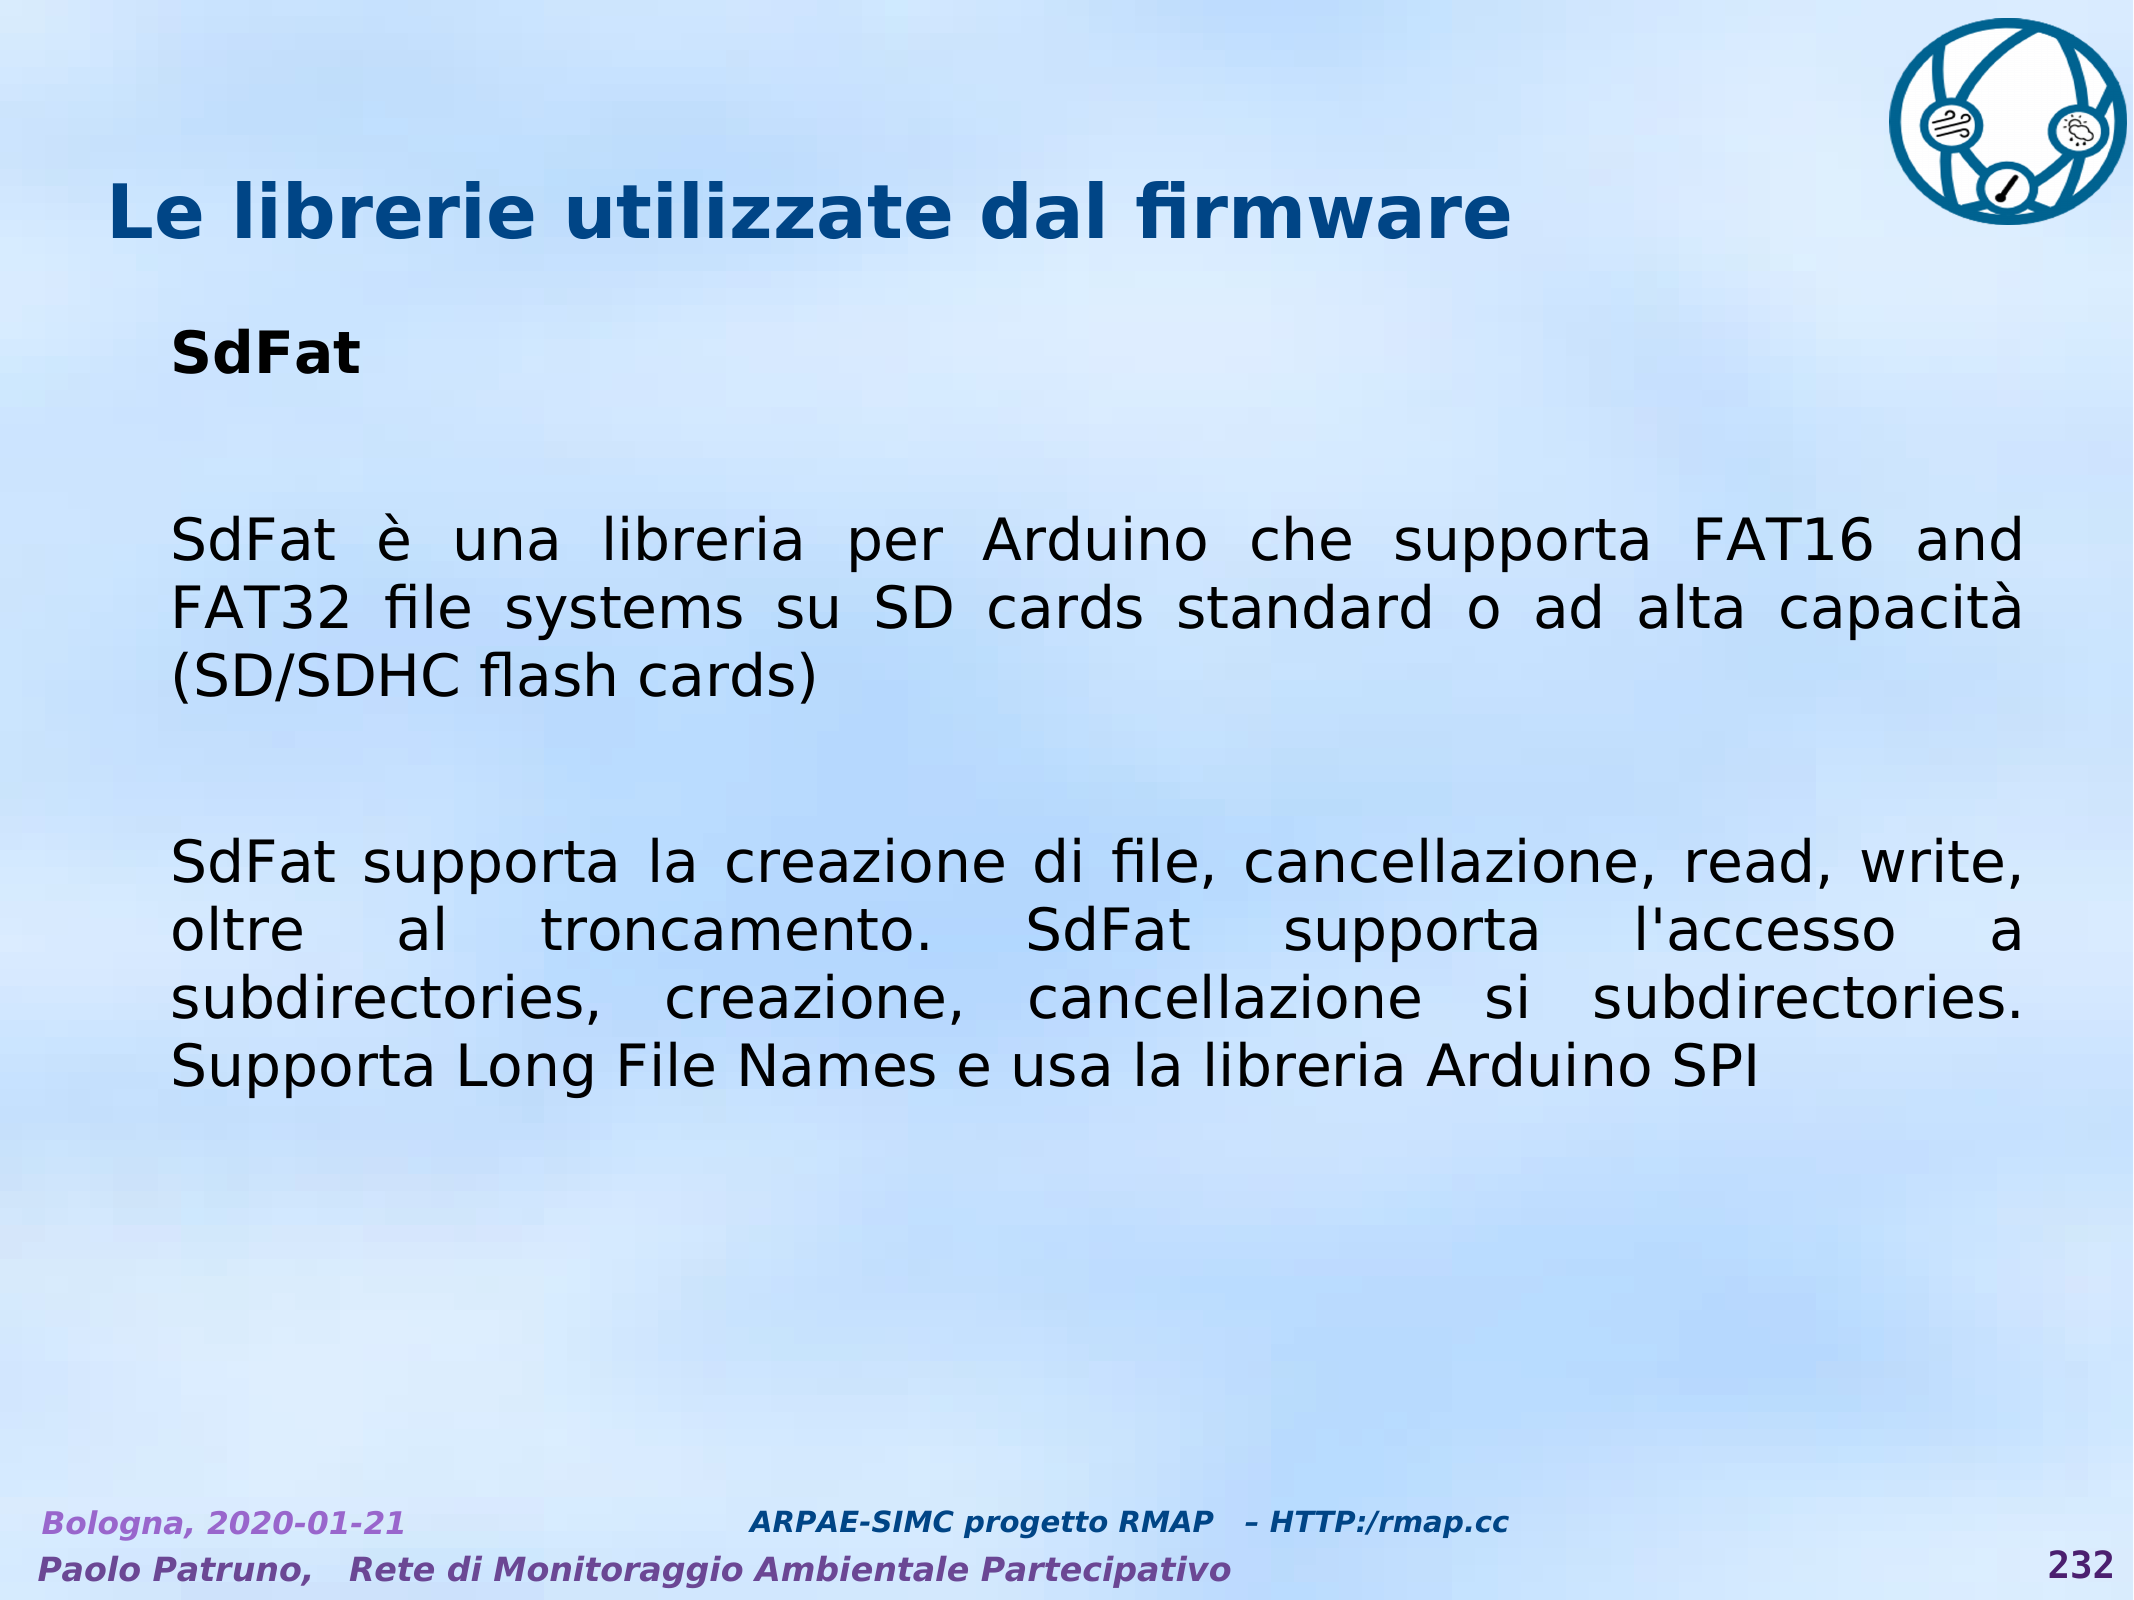

# Le librerie utilizzate dal firmware
SdFat
SdFat è una libreria per Arduino che supporta FAT16 and FAT32 file systems su SD cards standard o ad alta capacità (SD/SDHC flash cards)
SdFat supporta la creazione di file, cancellazione, read, write, oltre al troncamento. SdFat supporta l'accesso a subdirectories, creazione, cancellazione si subdirectories. Supporta Long File Names e usa la libreria Arduino SPI